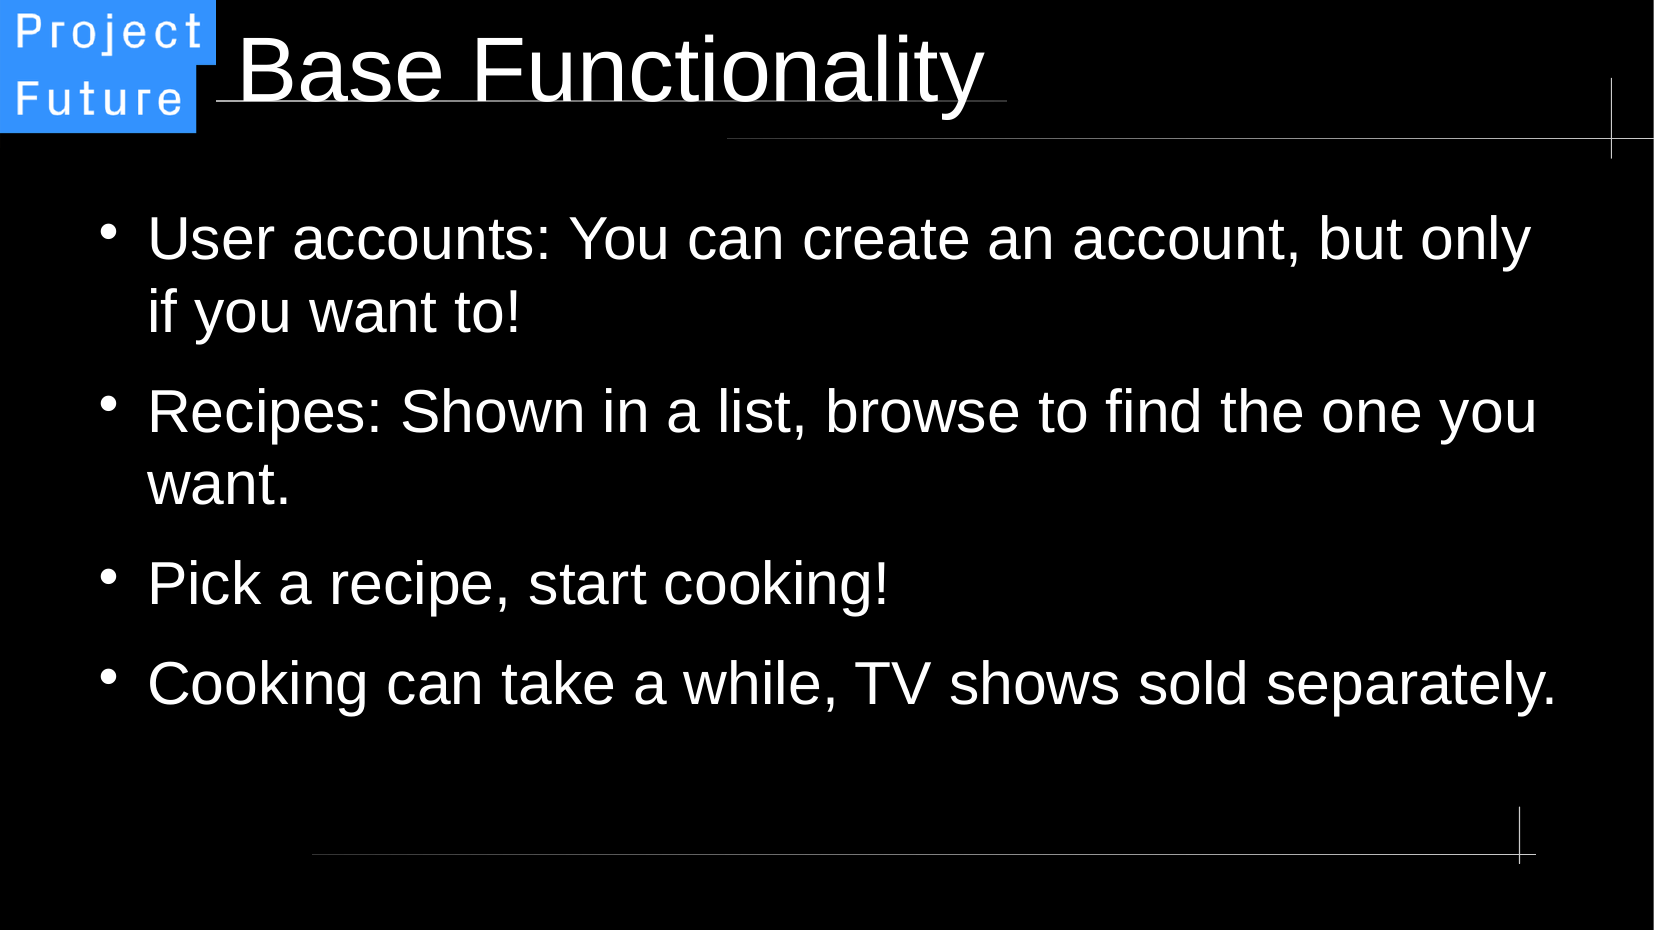

# Base Functionality
User accounts: You can create an account, but only if you want to!
Recipes: Shown in a list, browse to find the one you want.
Pick a recipe, start cooking!
Cooking can take a while, TV shows sold separately.